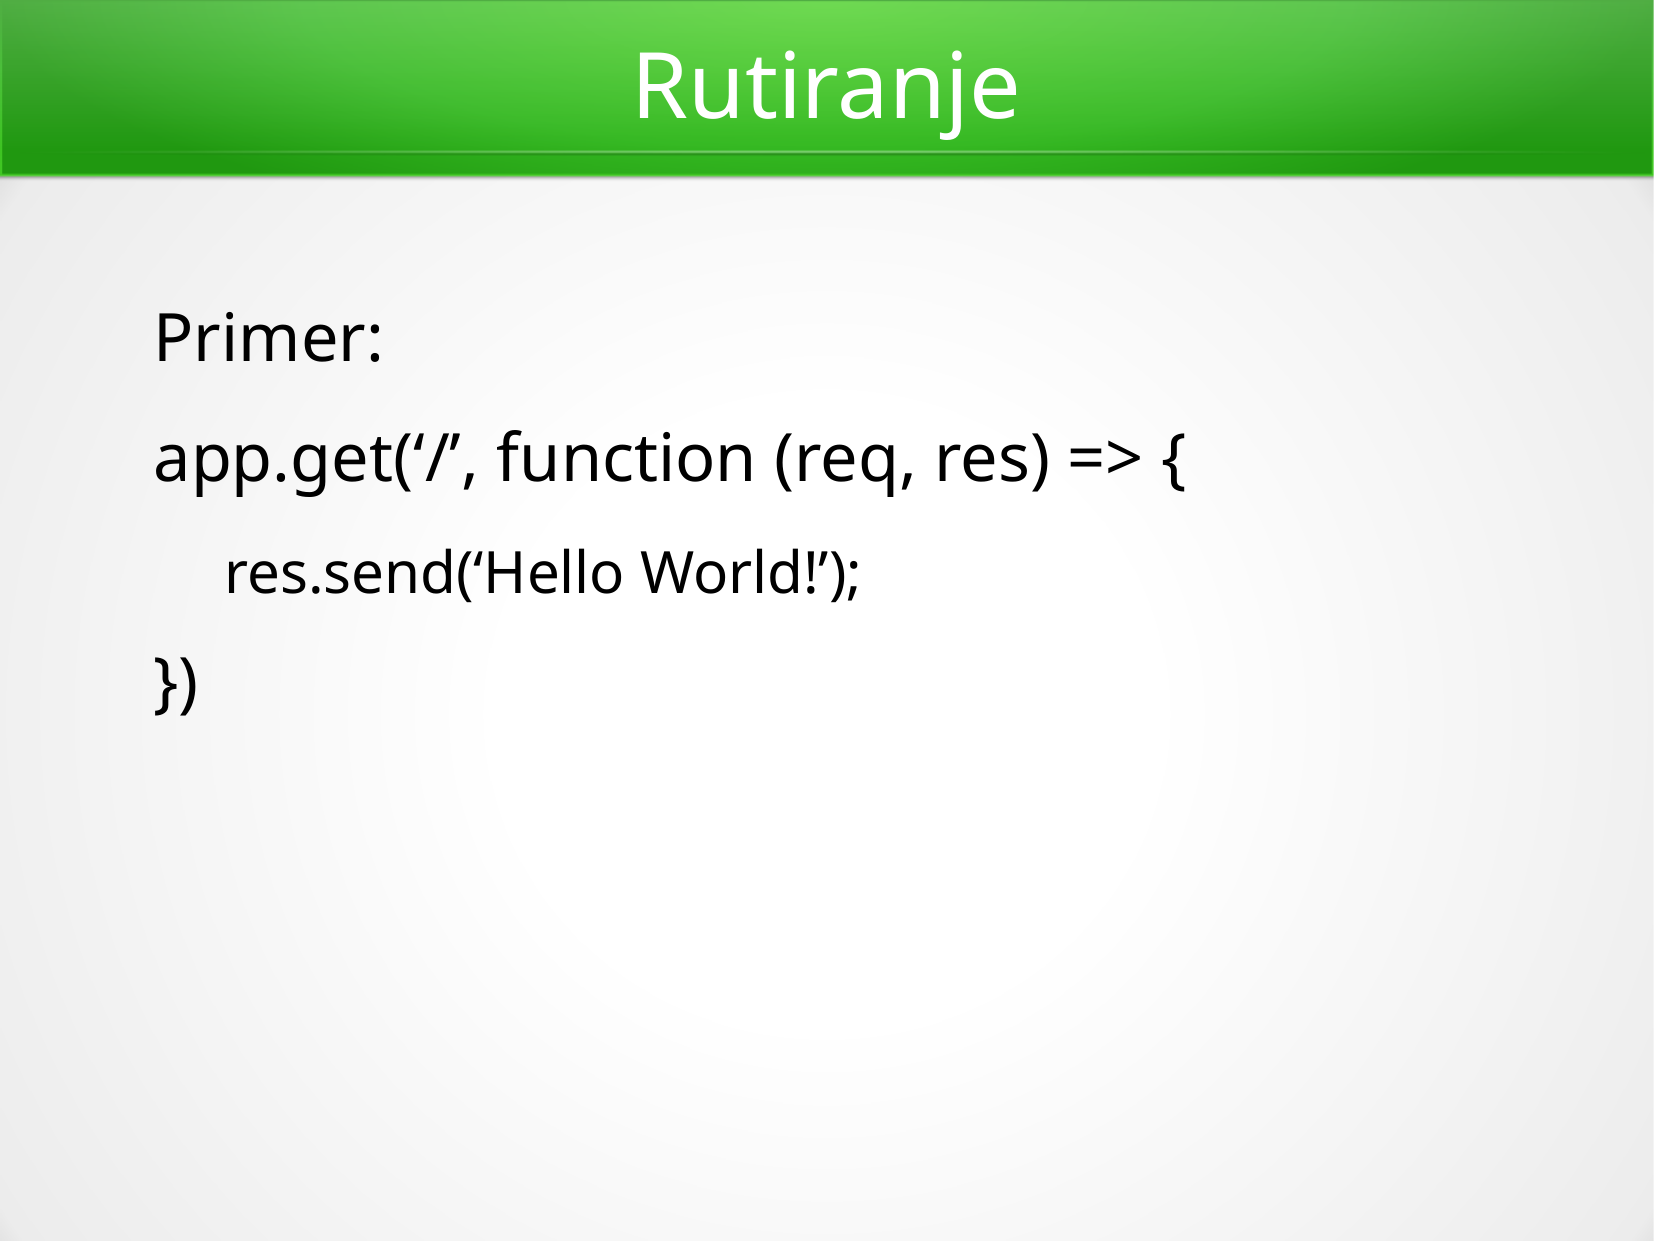

# Rutiranje
Primer:
app.get(‘/’, function (req, res) => {
res.send(‘Hello World!’);
})